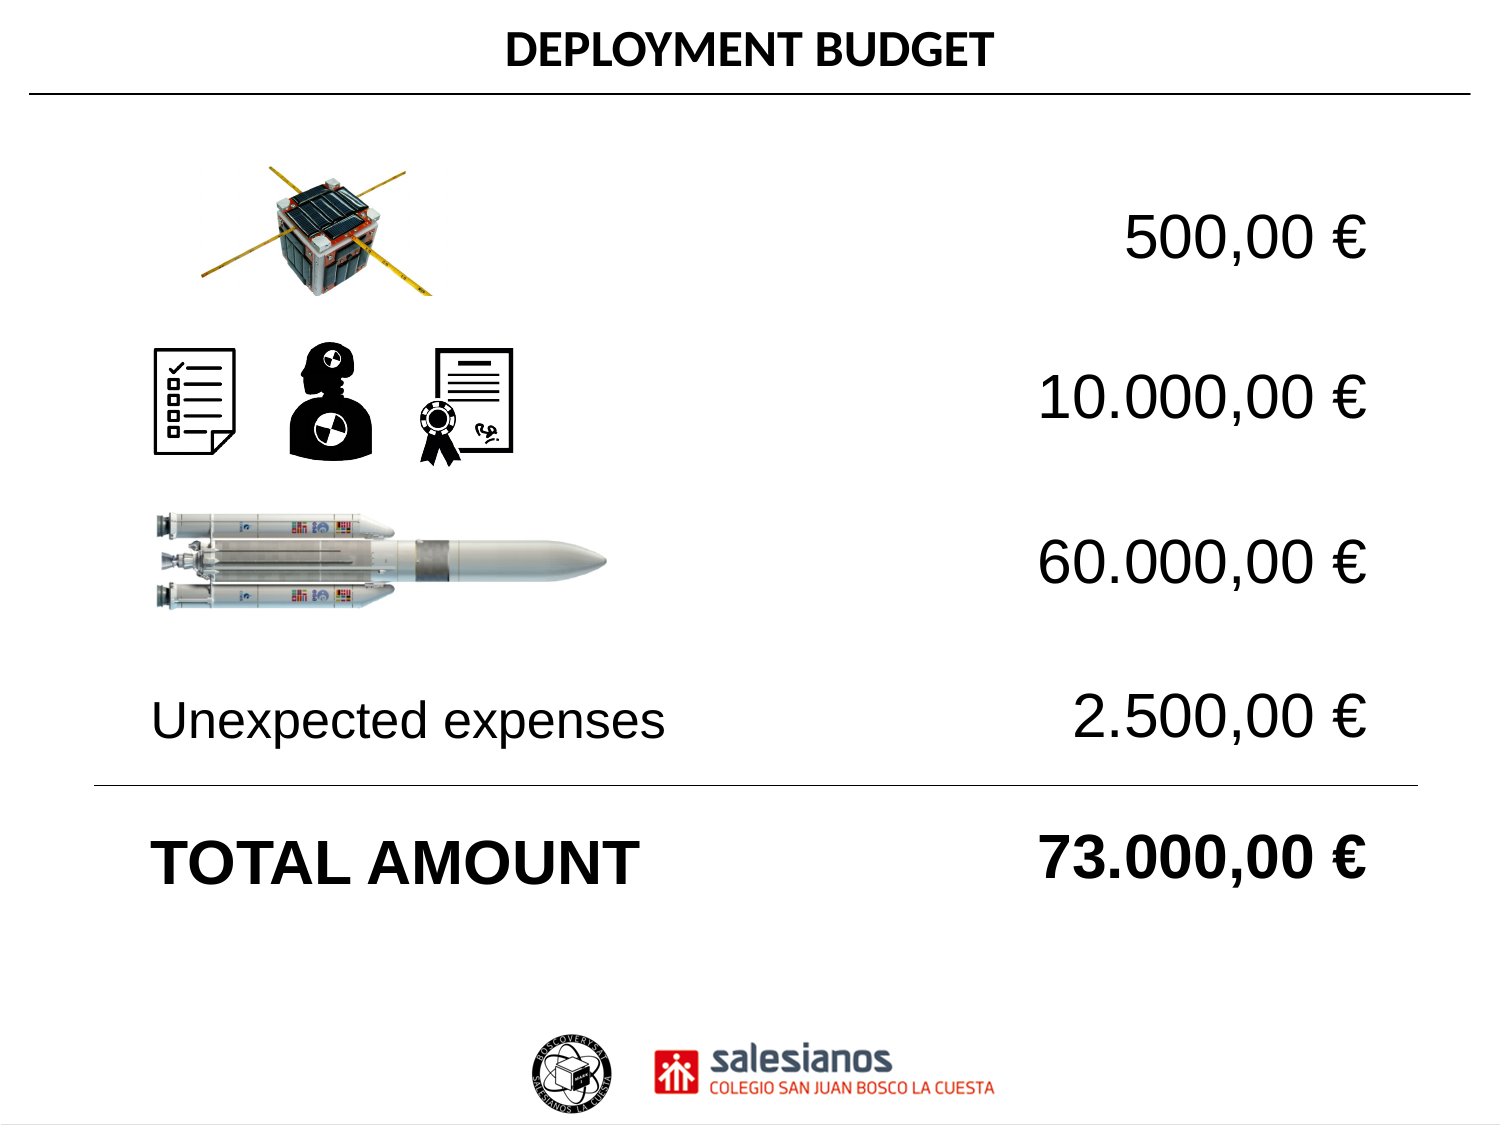

DEPLOYMENT BUDGET
500,00 €
10.000,00 €
60.000,00 €
2.500,00 €
Unexpected expenses
73.000,00 €
TOTAL AMOUNT